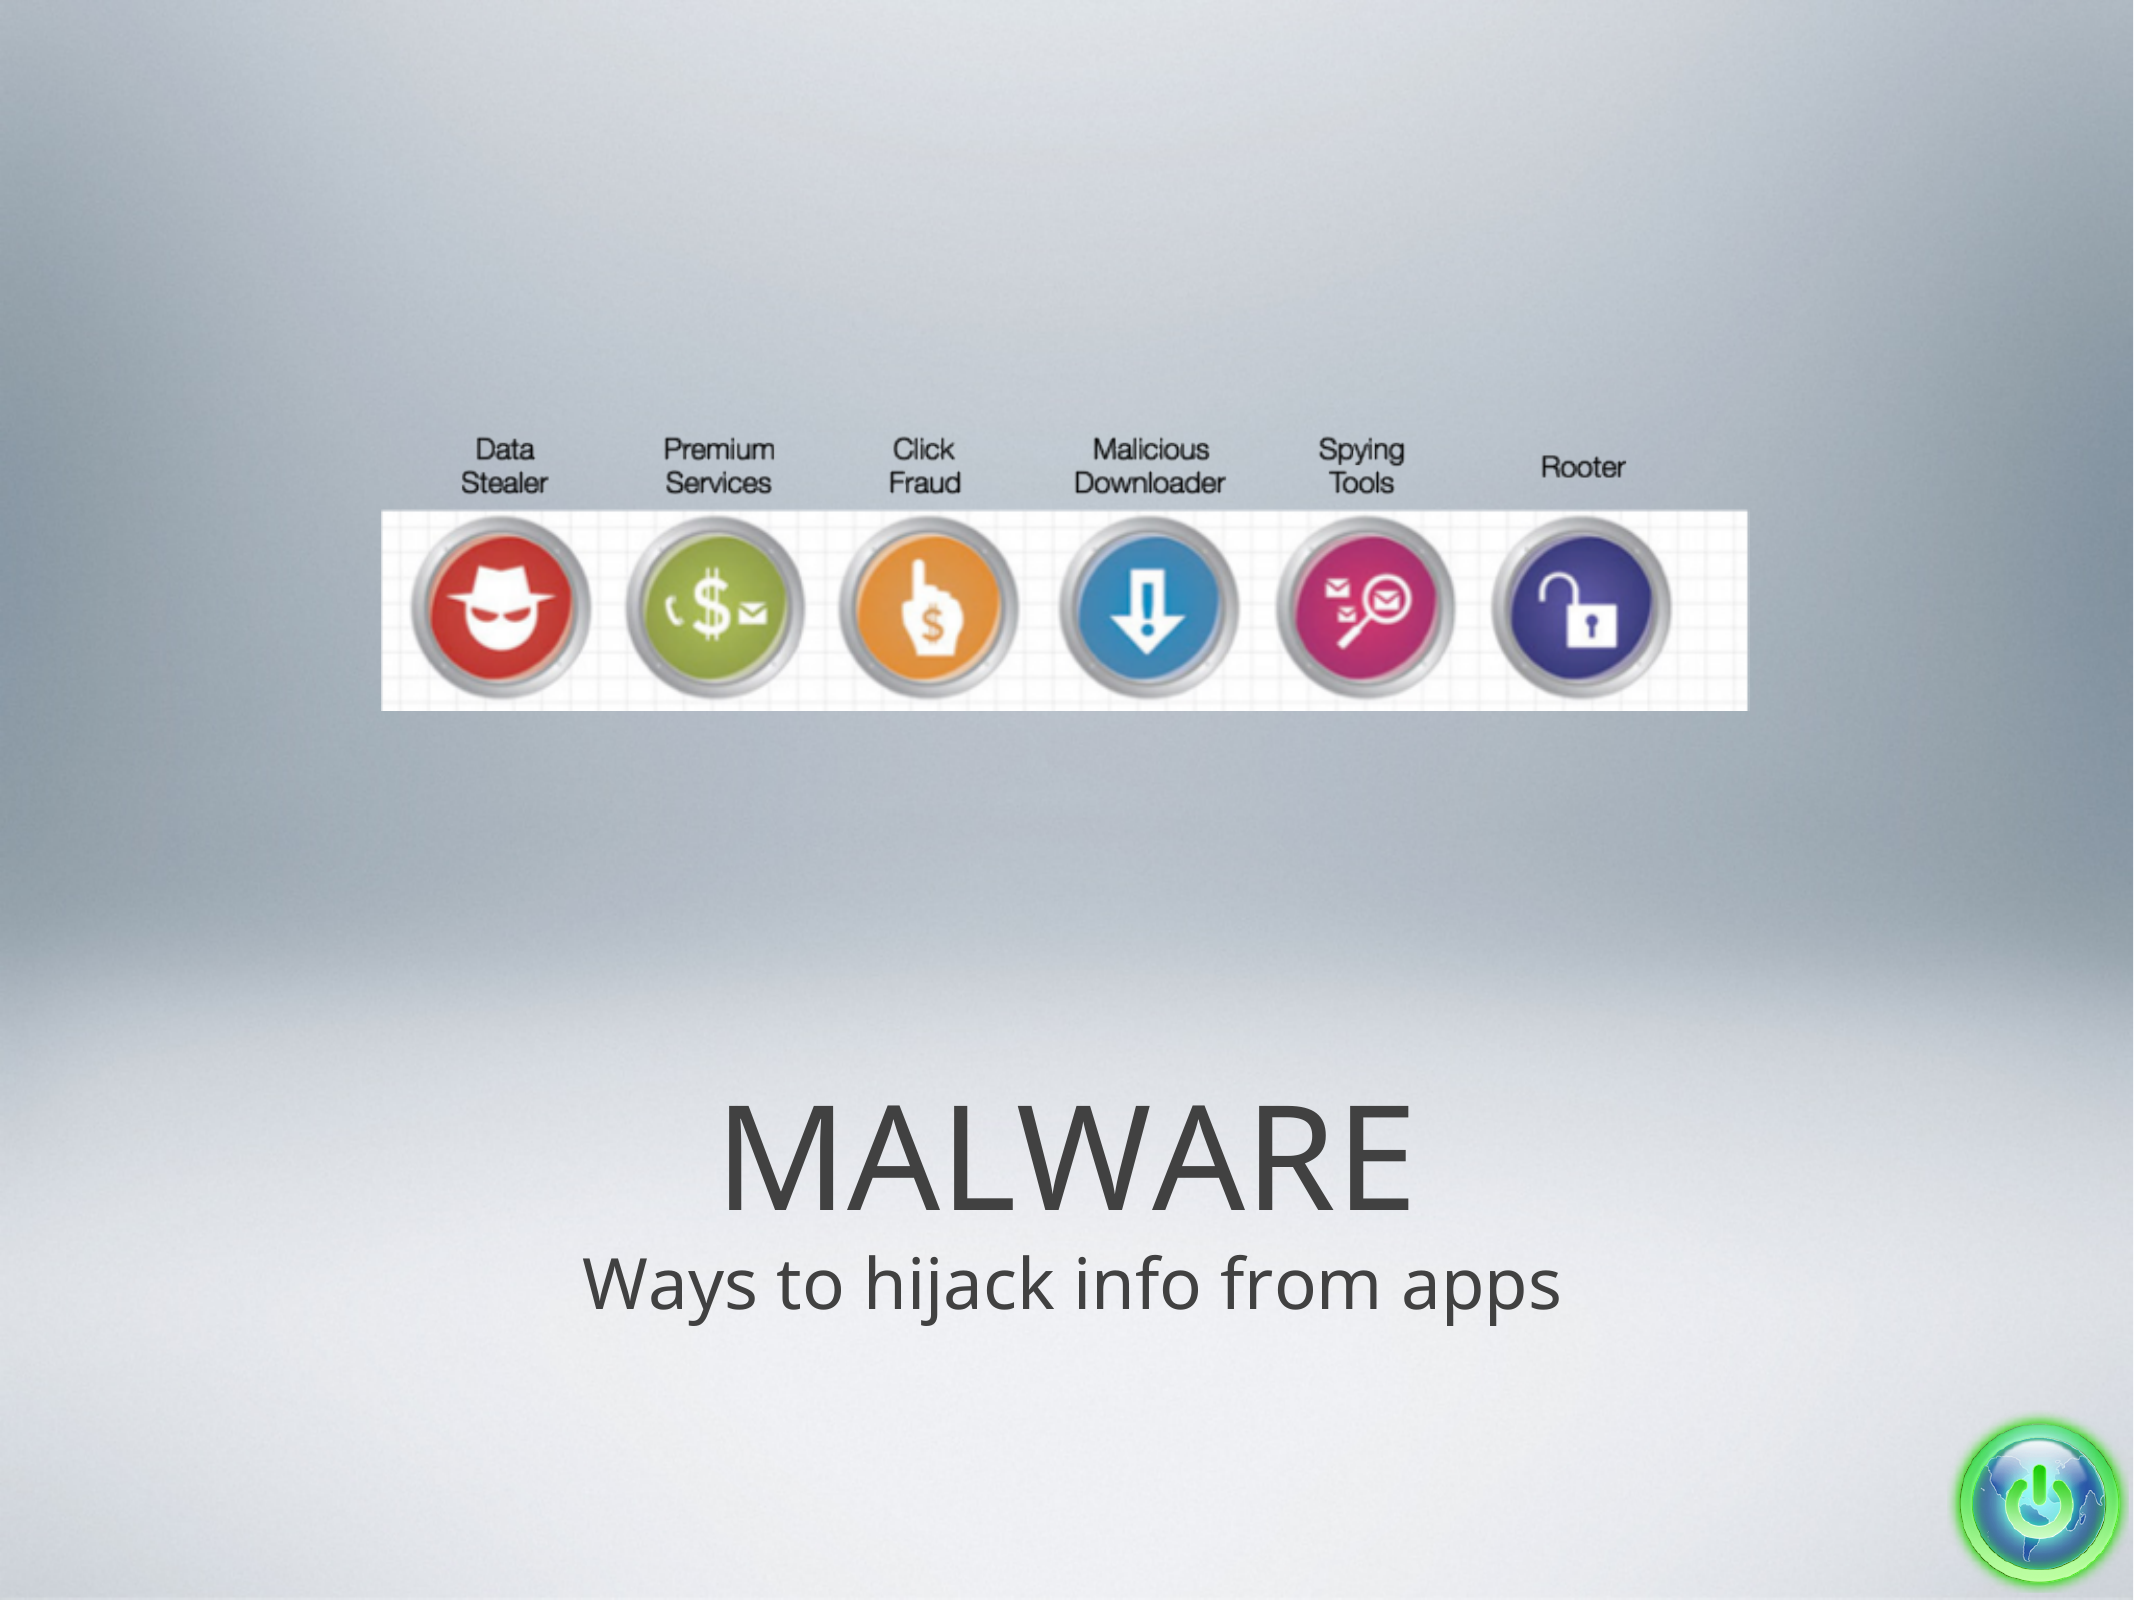

MALWARE
# Ways to hijack info from apps